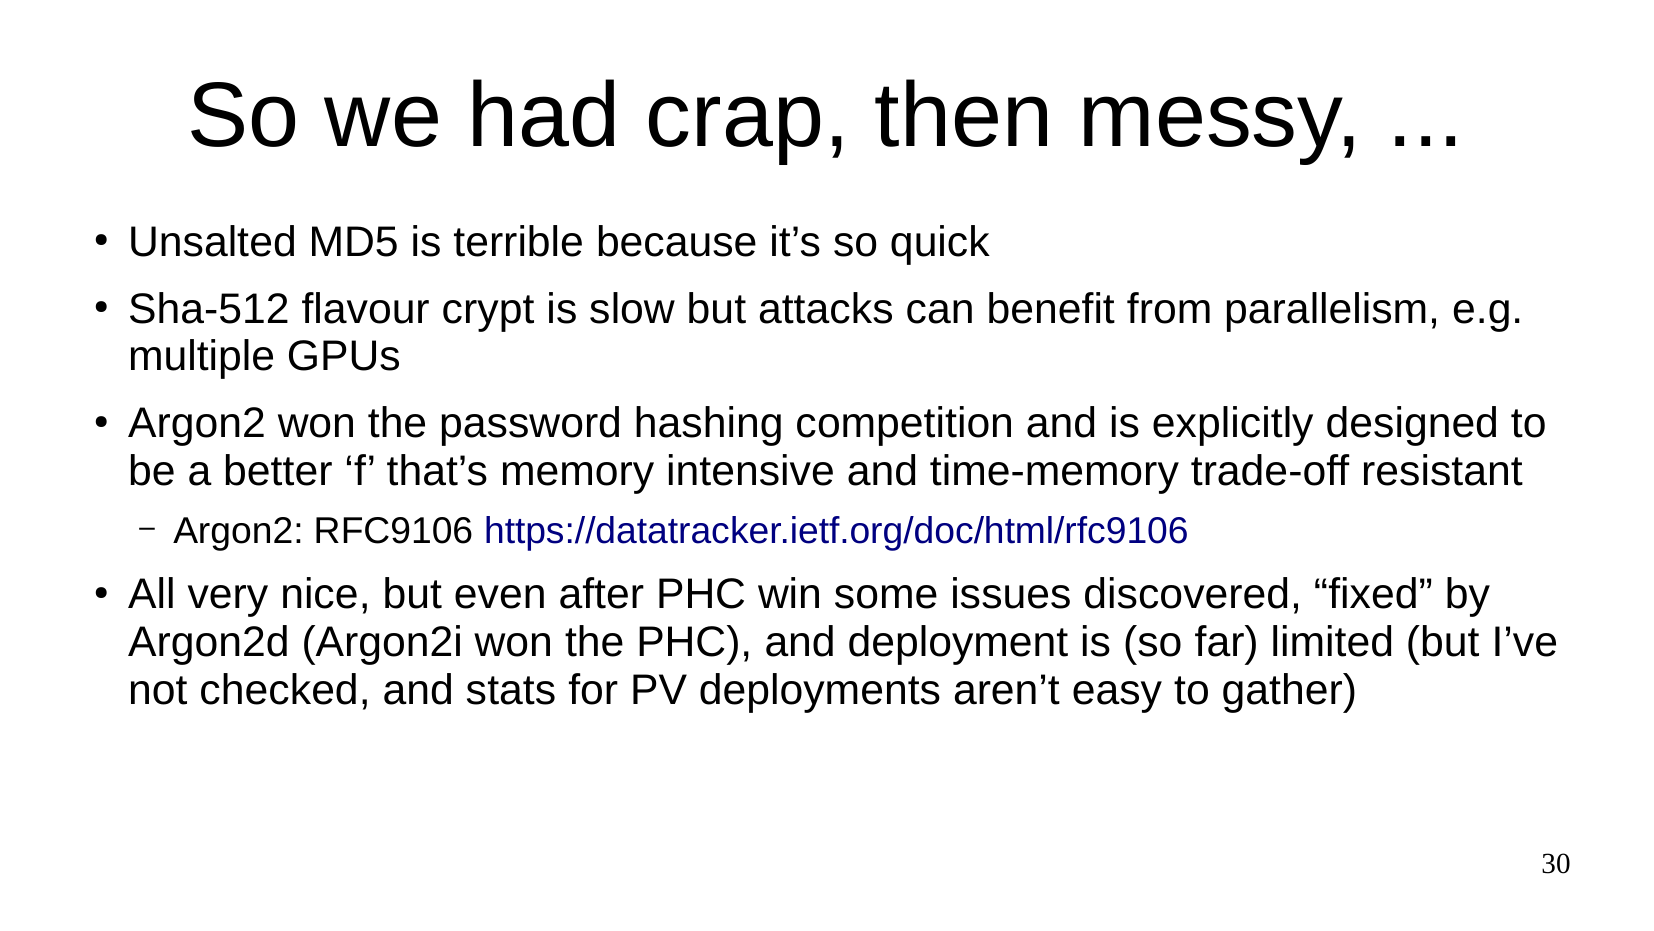

# So we had crap, then messy, ...
Unsalted MD5 is terrible because it’s so quick
Sha-512 flavour crypt is slow but attacks can benefit from parallelism, e.g. multiple GPUs
Argon2 won the password hashing competition and is explicitly designed to be a better ‘f’ that’s memory intensive and time-memory trade-off resistant
Argon2: RFC9106 https://datatracker.ietf.org/doc/html/rfc9106
All very nice, but even after PHC win some issues discovered, “fixed” by Argon2d (Argon2i won the PHC), and deployment is (so far) limited (but I’ve not checked, and stats for PV deployments aren’t easy to gather)
30